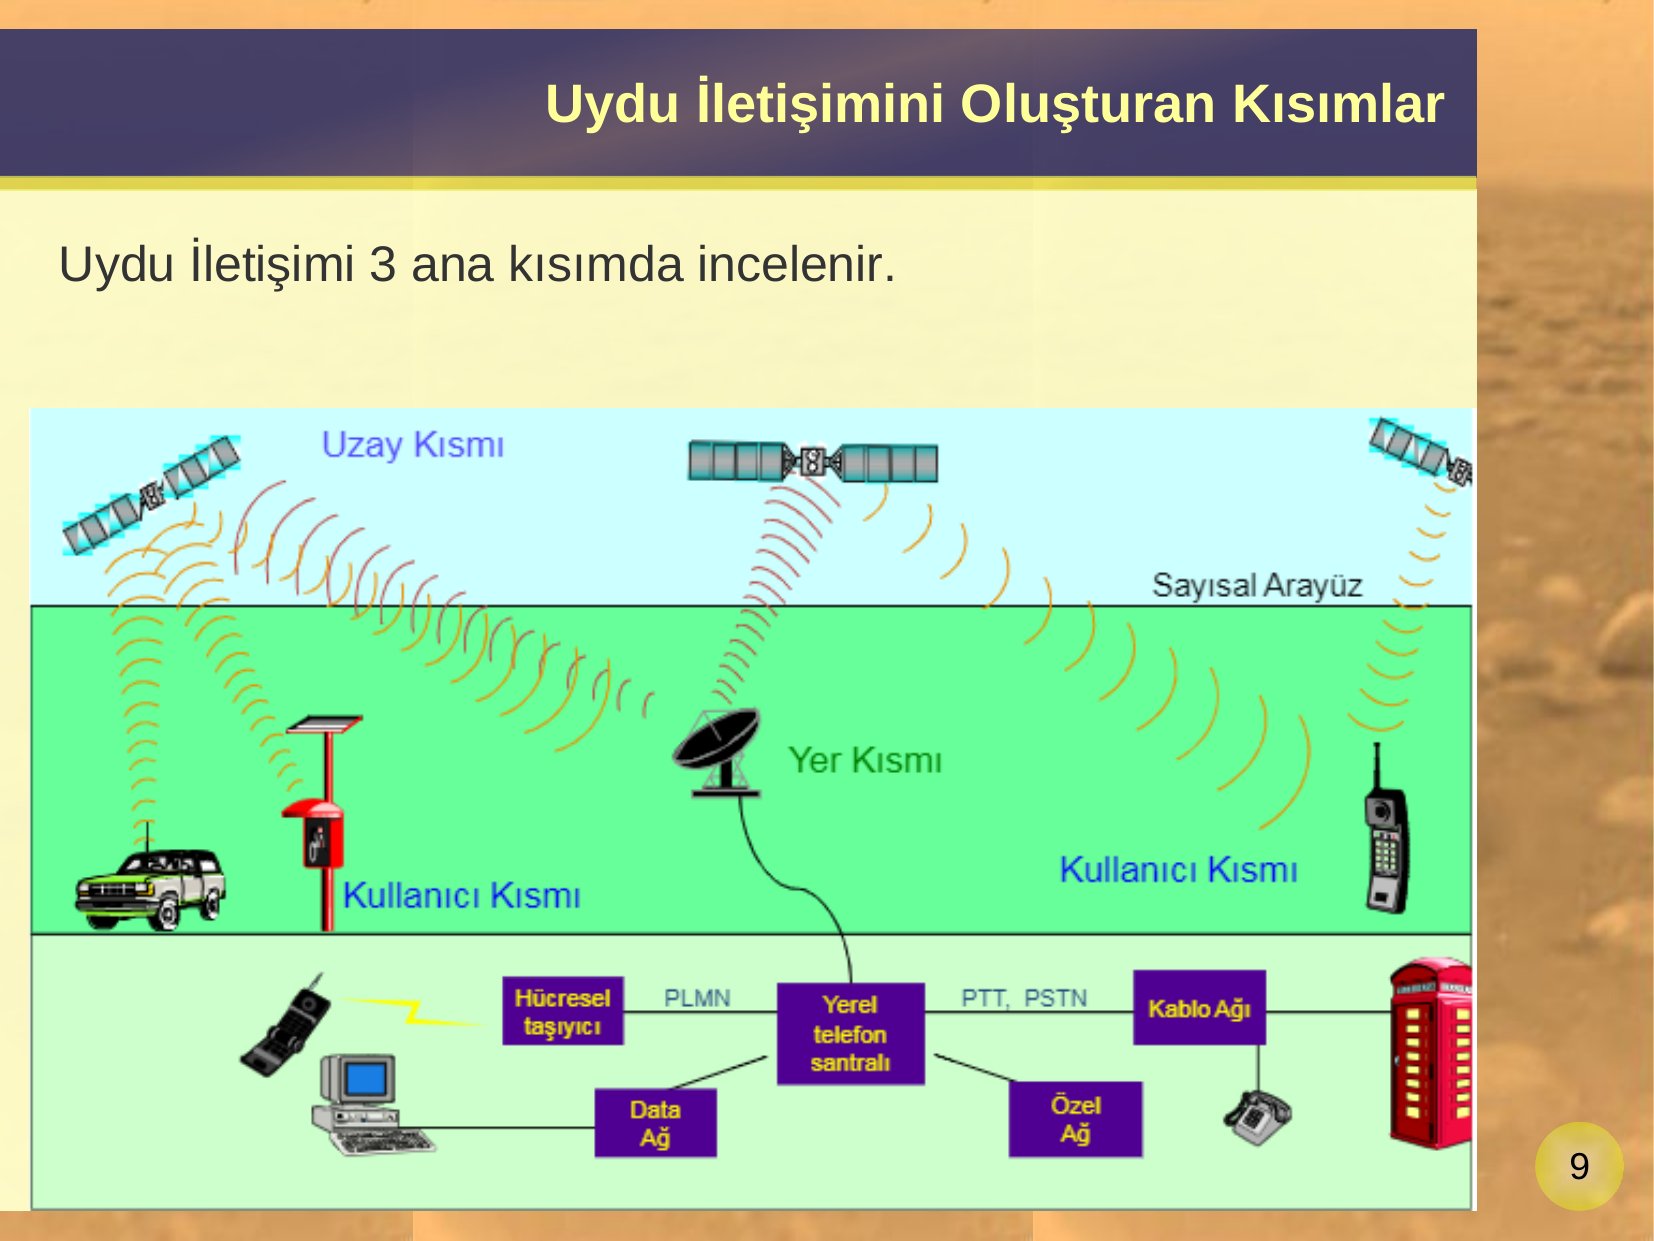

# Uydu İletişimini Oluşturan Kısımlar
Uydu İletişimi 3 ana kısımda incelenir.